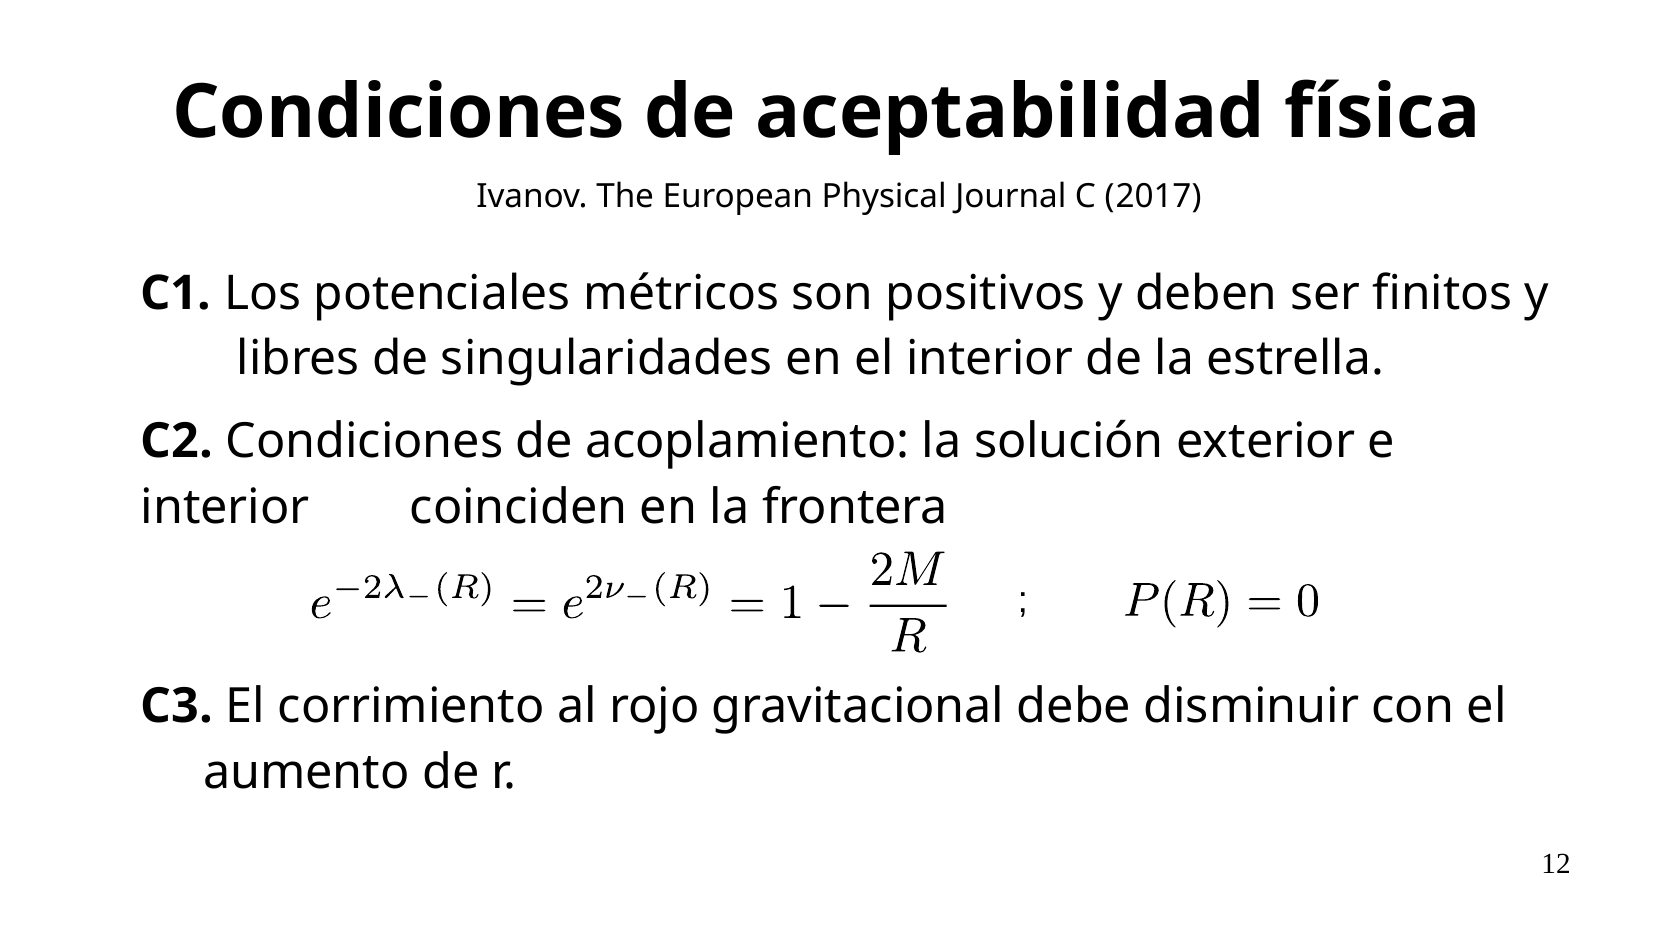

# Condiciones de aceptabilidad física
Ivanov. The European Physical Journal C (2017)
C1. Los potenciales métricos son positivos y deben ser finitos y 	 libres de singularidades en el interior de la estrella.
C2. Condiciones de acoplamiento: la solución exterior e interior coinciden en la frontera
;
C3. El corrimiento al rojo gravitacional debe disminuir con el aumento de r.
12